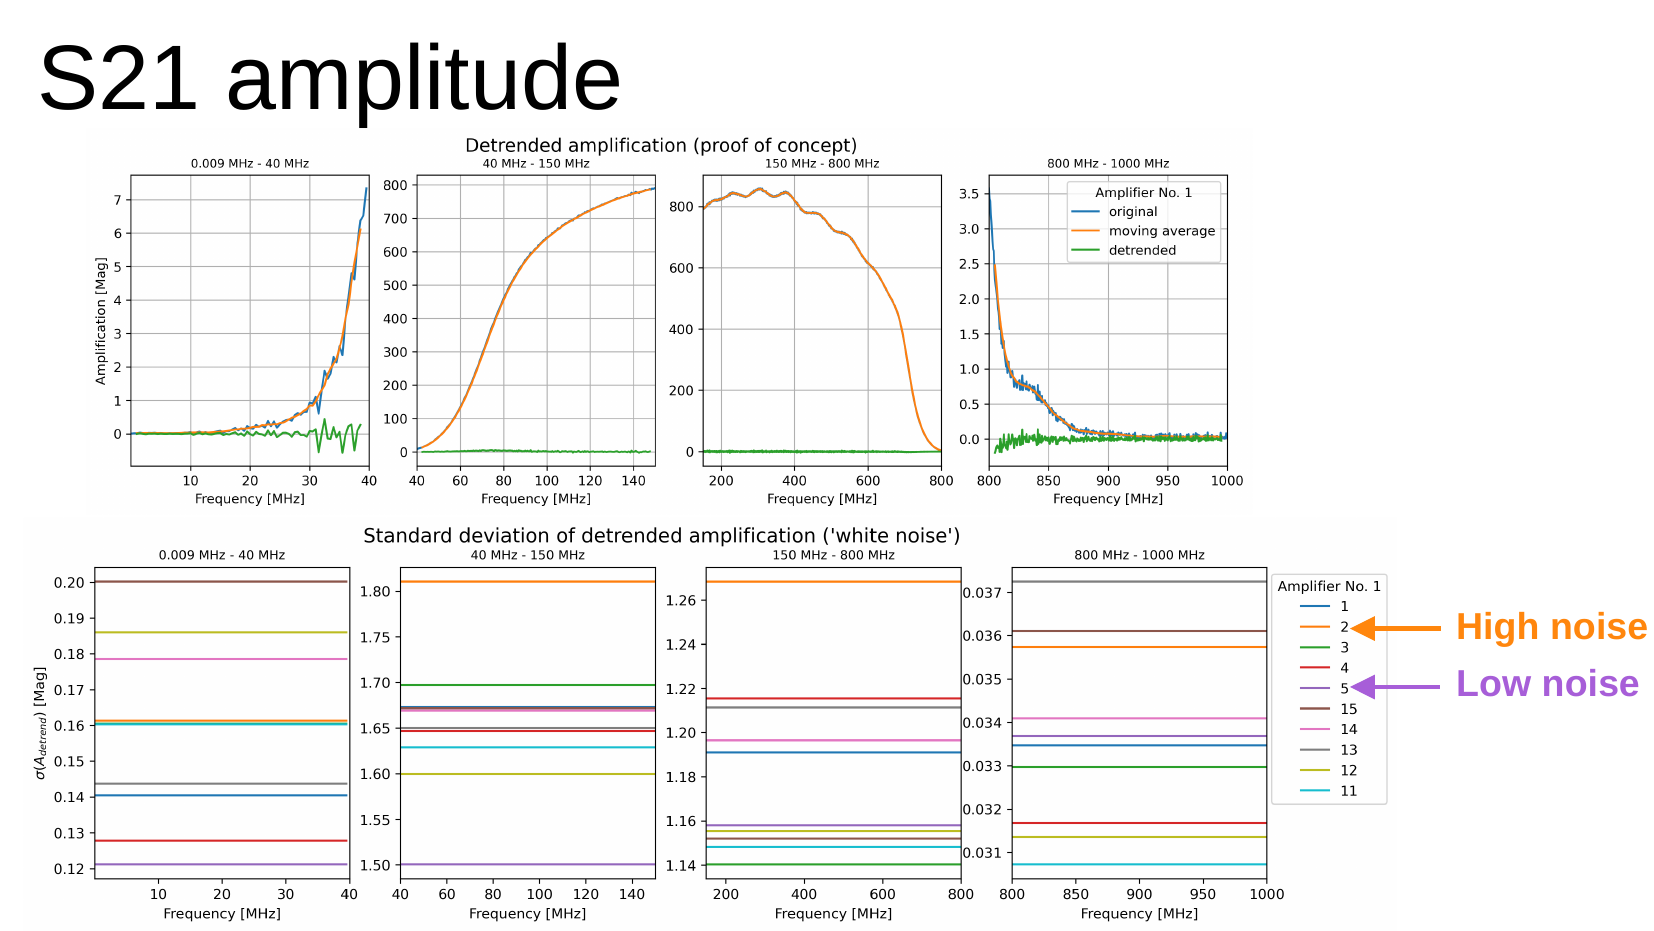

# S21 amplitude
High noise
Low noise